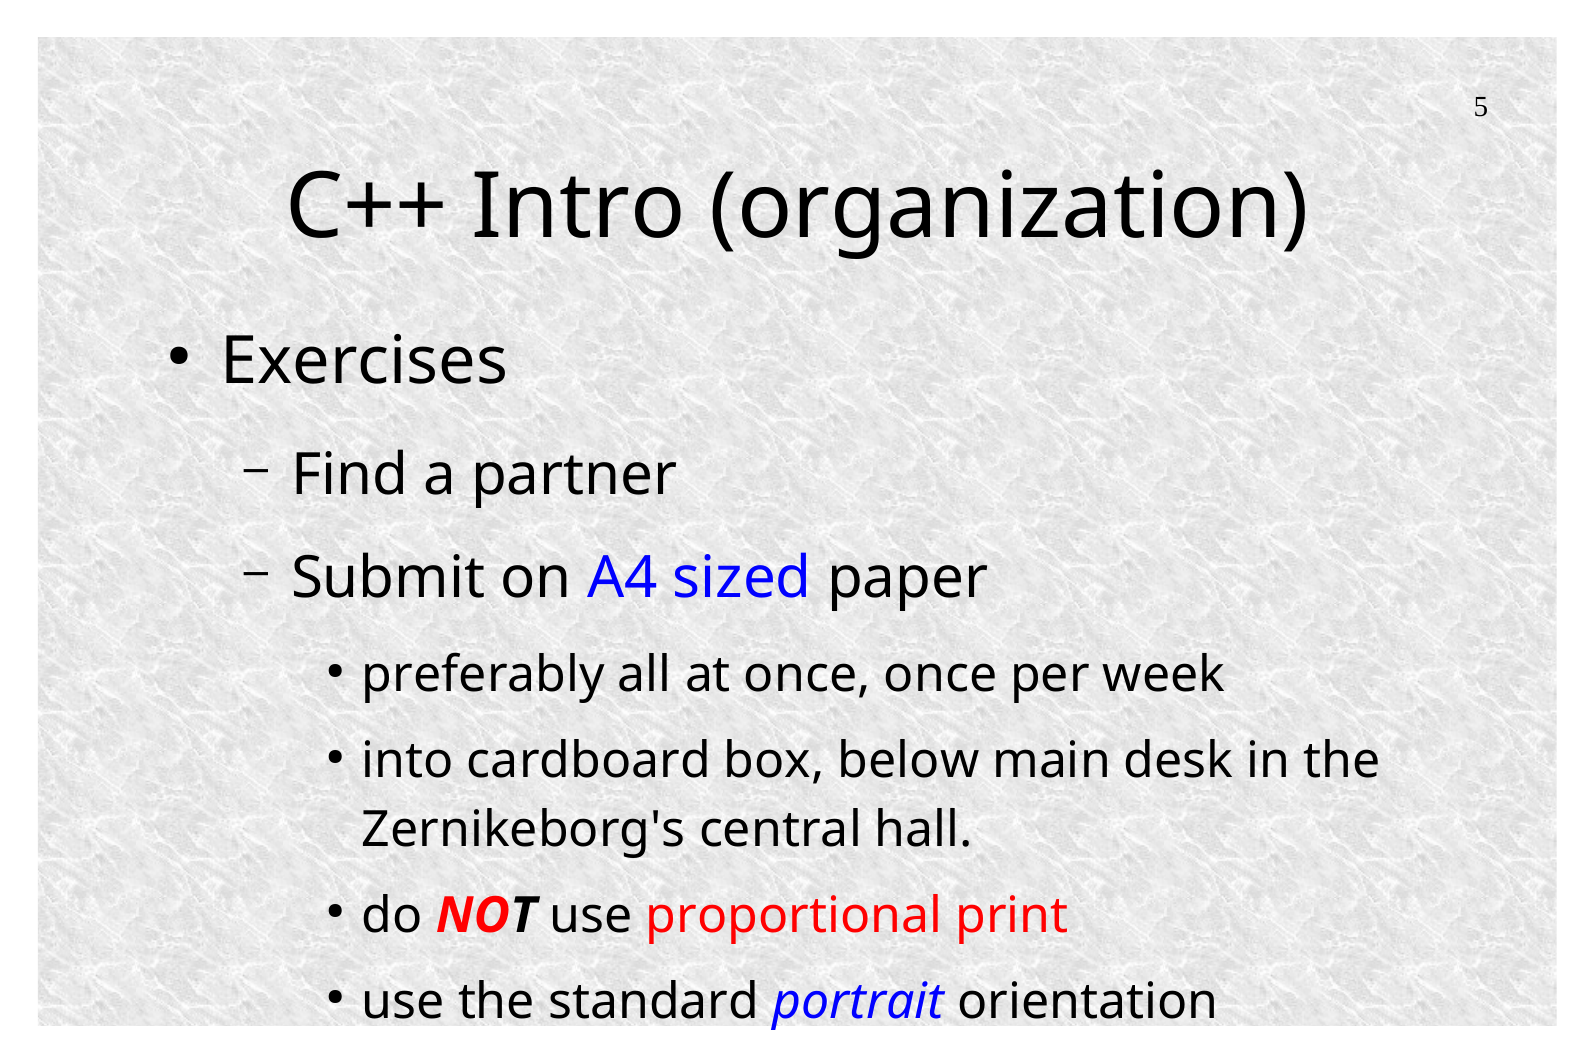

5
# C++ Intro (organization)
Exercises
Find a partner
Submit on A4 sized paper
preferably all at once, once per week
into cardboard box, below main desk in the Zernikeborg's central hall.
do NOT use proportional print
use the standard portrait orientation